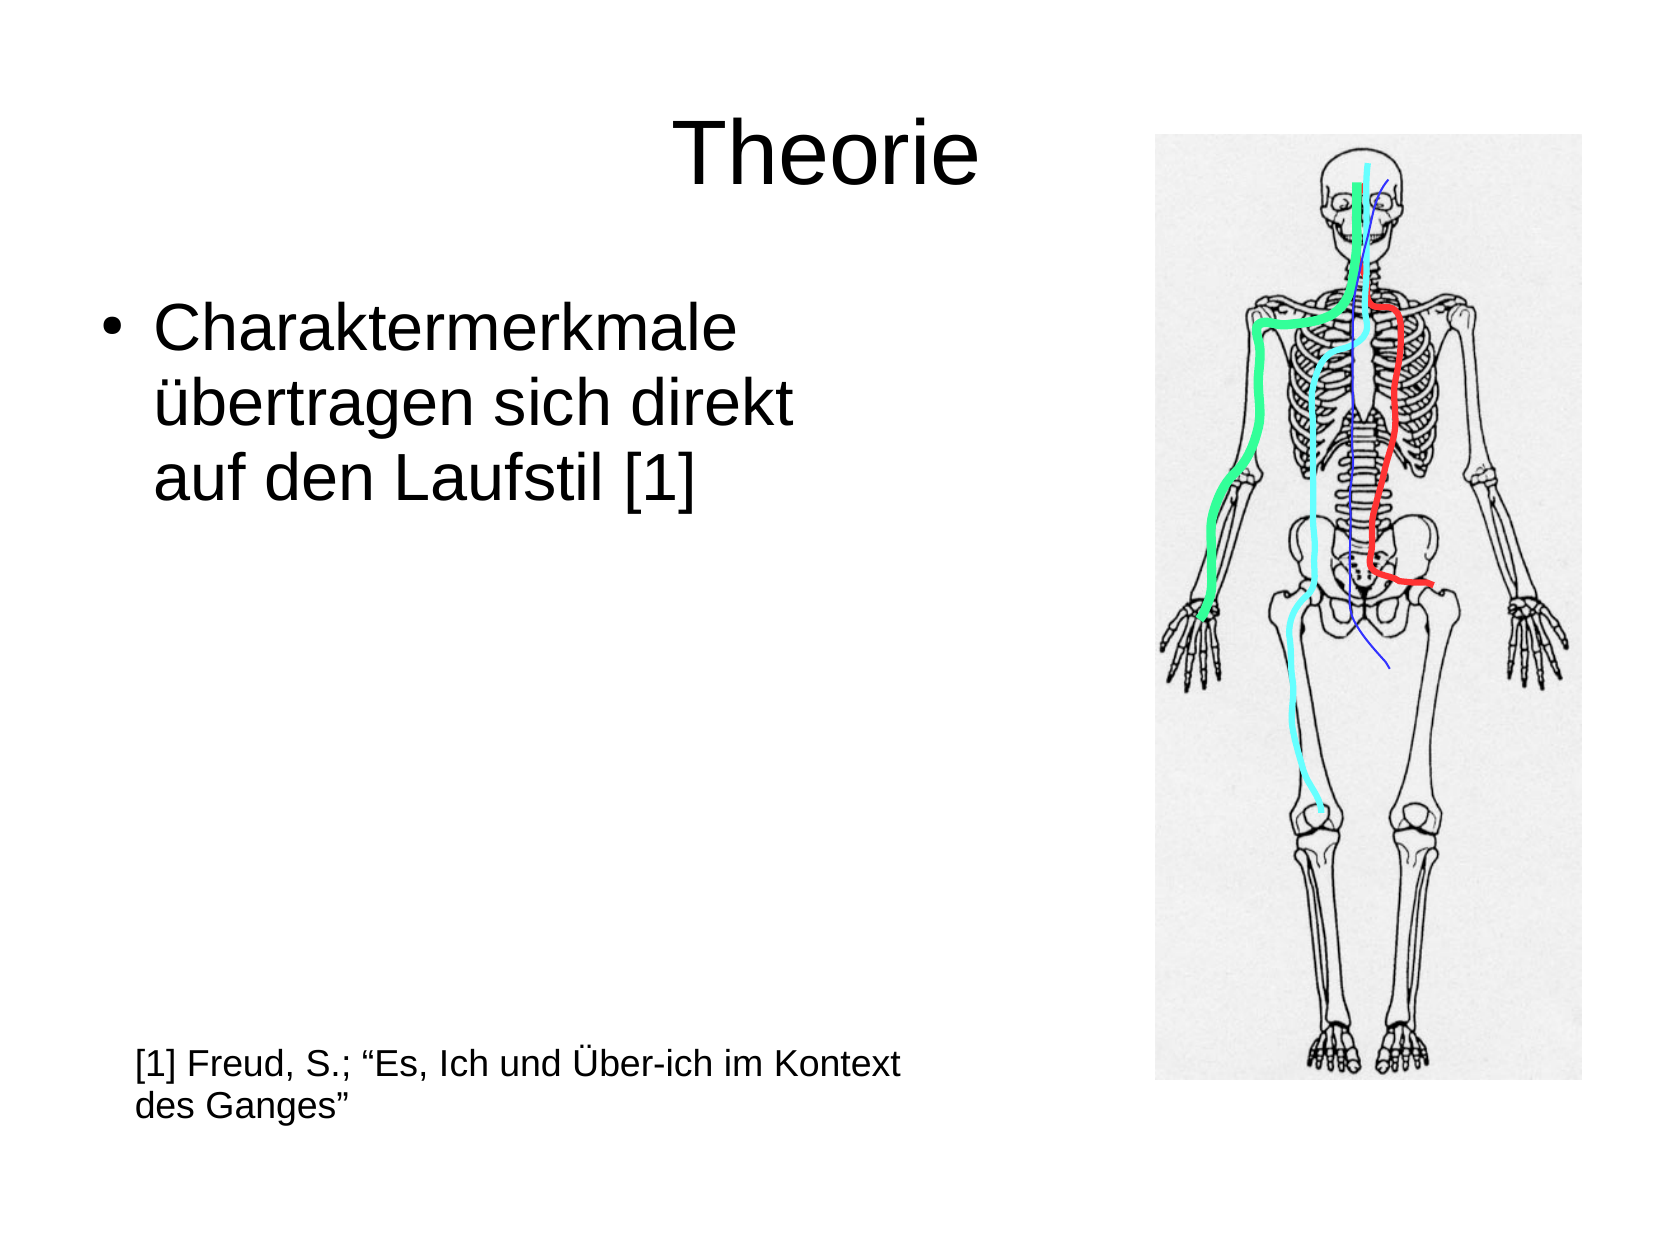

# Theorie
Charaktermerkmale übertragen sich direkt auf den Laufstil [1]
[1] Freud, S.; “Es, Ich und Über-ich im Kontext des Ganges”